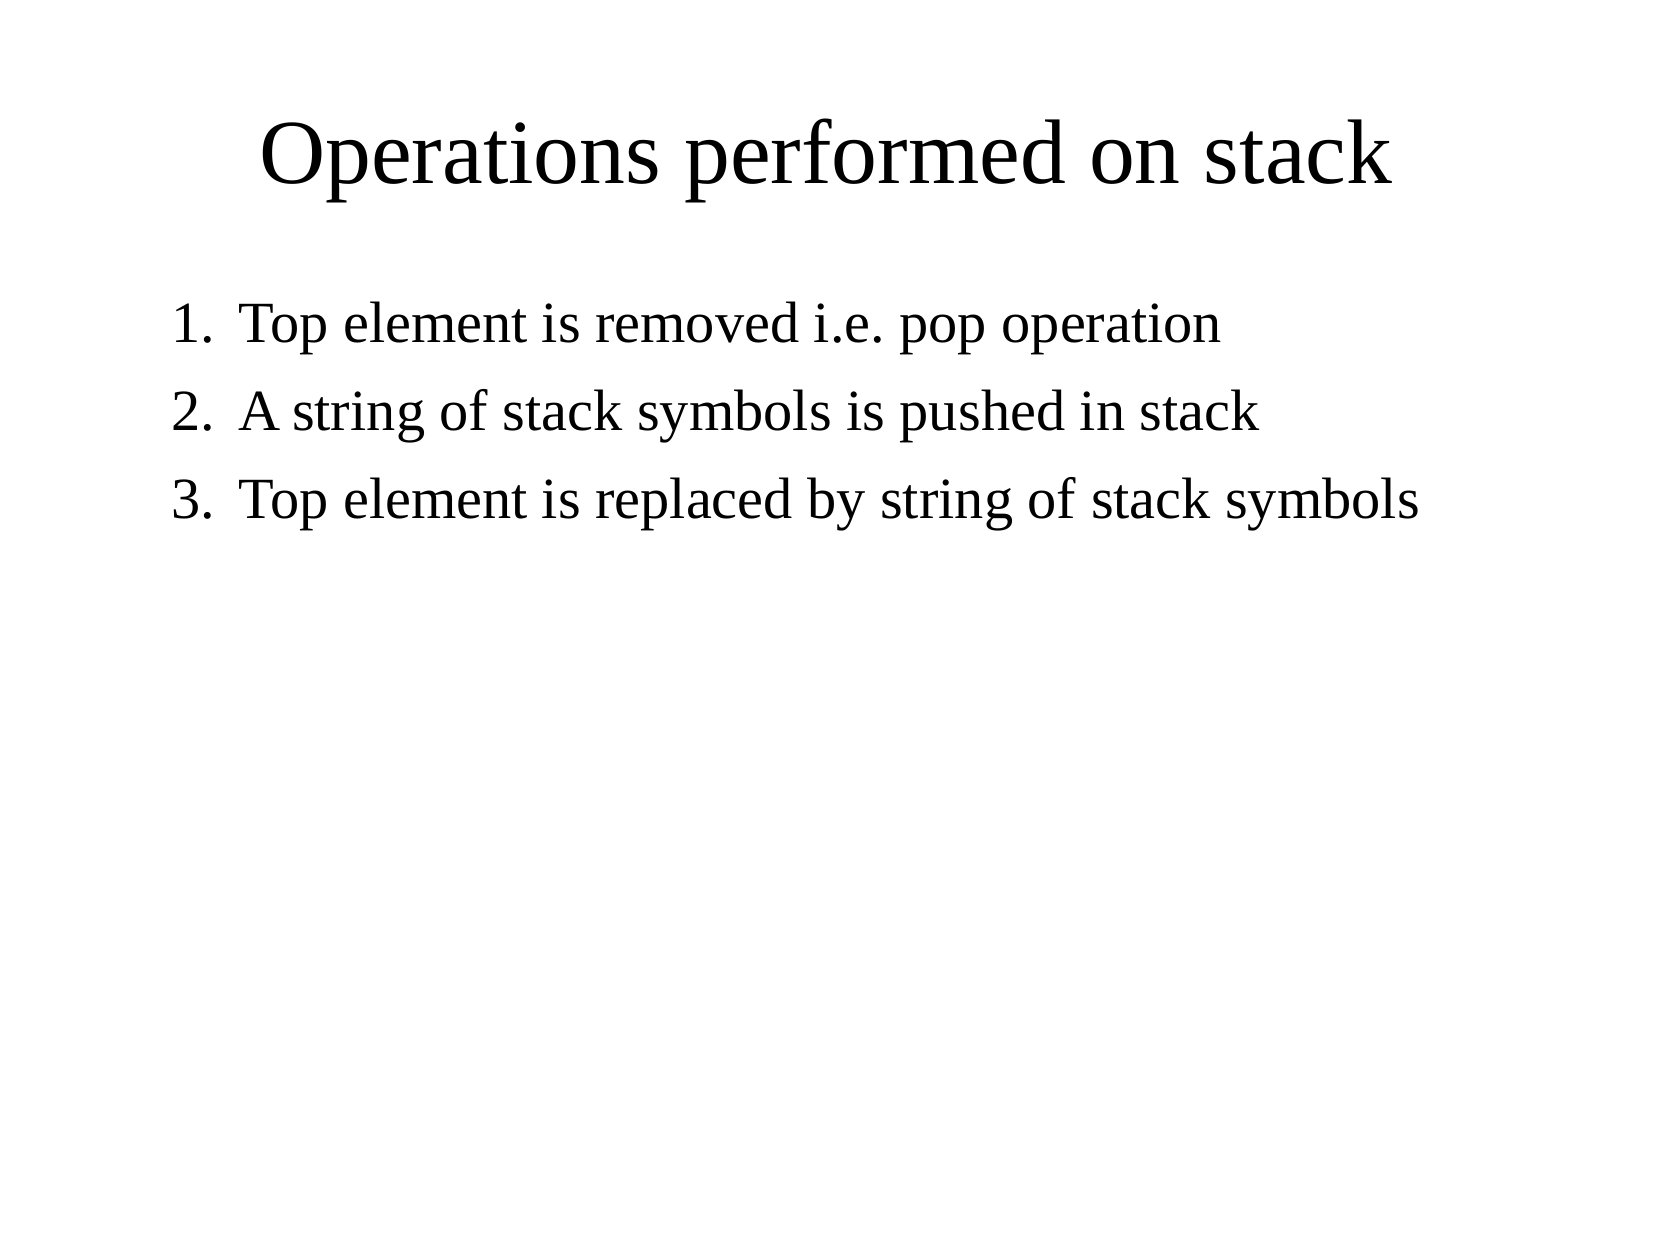

# Operations performed on stack
 Top element is removed i.e. pop operation
 A string of stack symbols is pushed in stack
 Top element is replaced by string of stack symbols